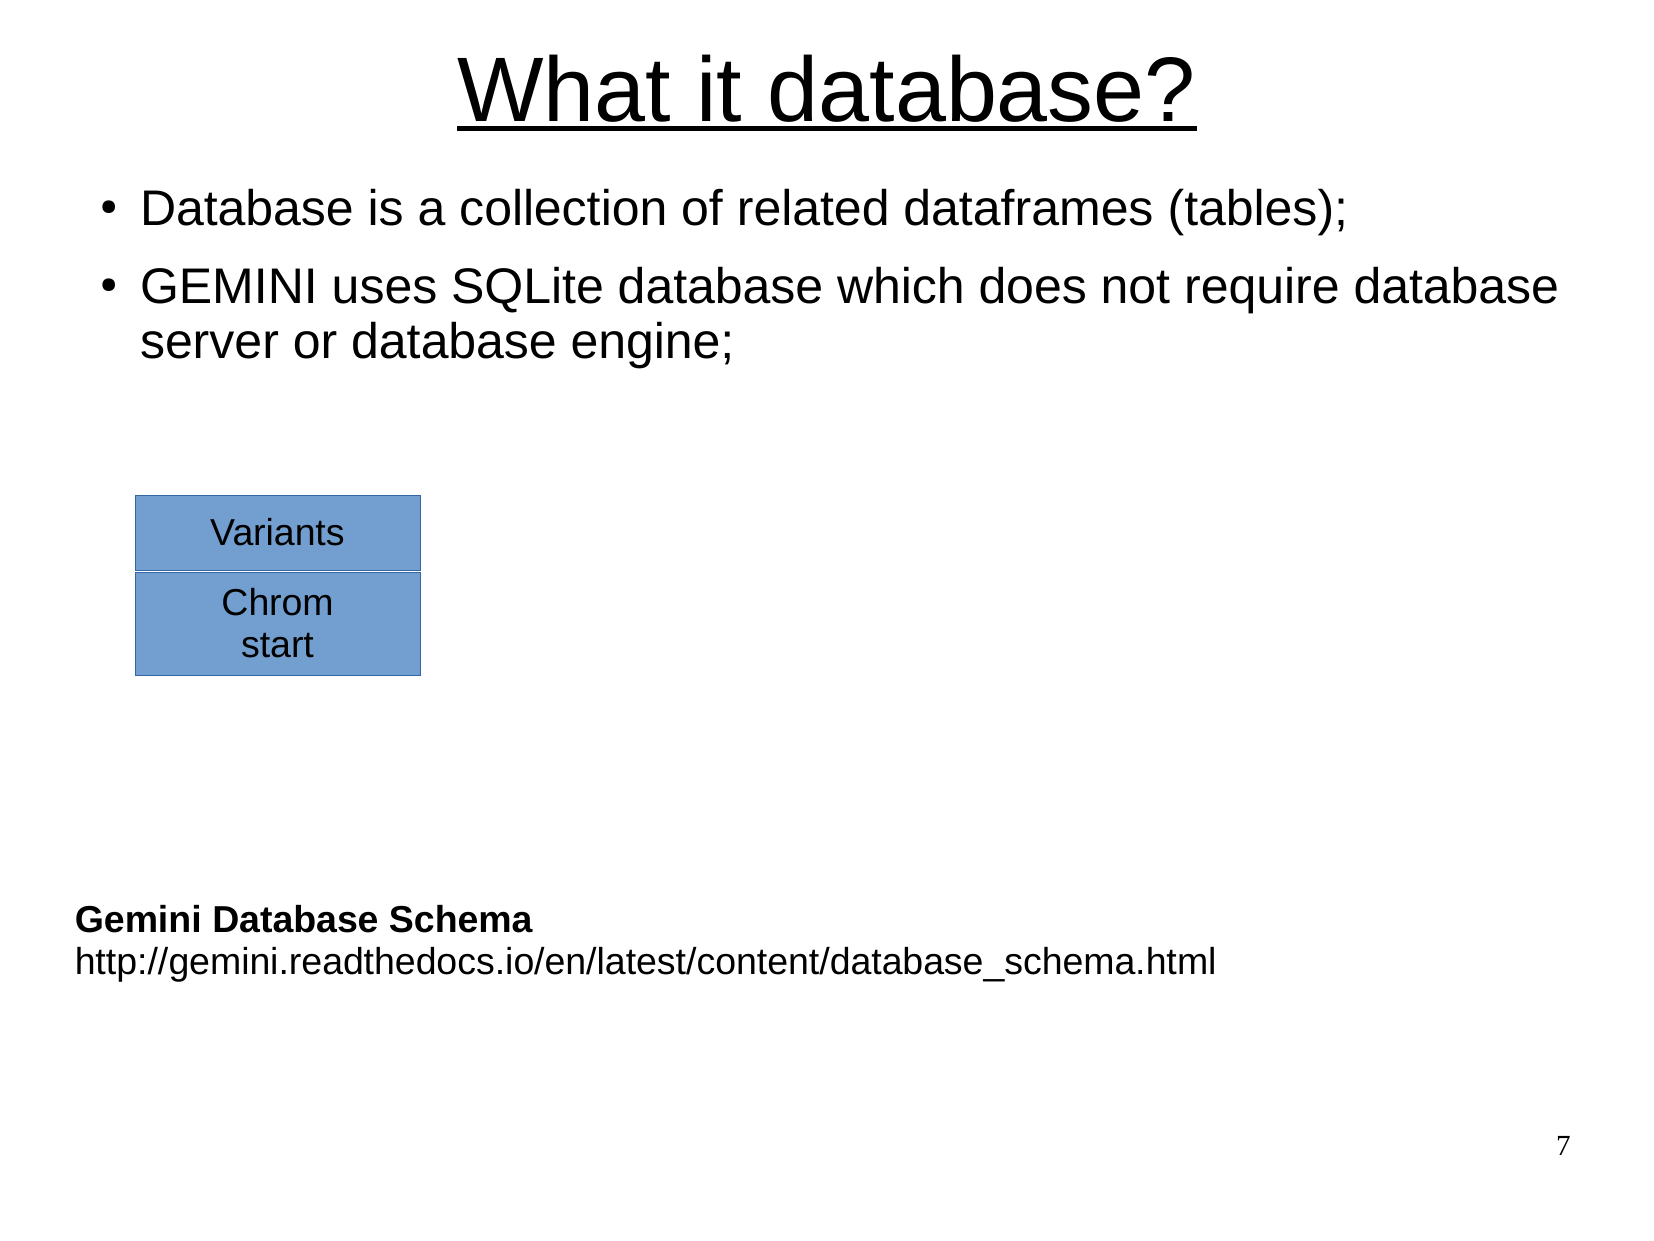

# What it database?
Database is a collection of related dataframes (tables);
GEMINI uses SQLite database which does not require database server or database engine;
Variants
Chrom
start
Gemini Database Schema
http://gemini.readthedocs.io/en/latest/content/database_schema.html
7